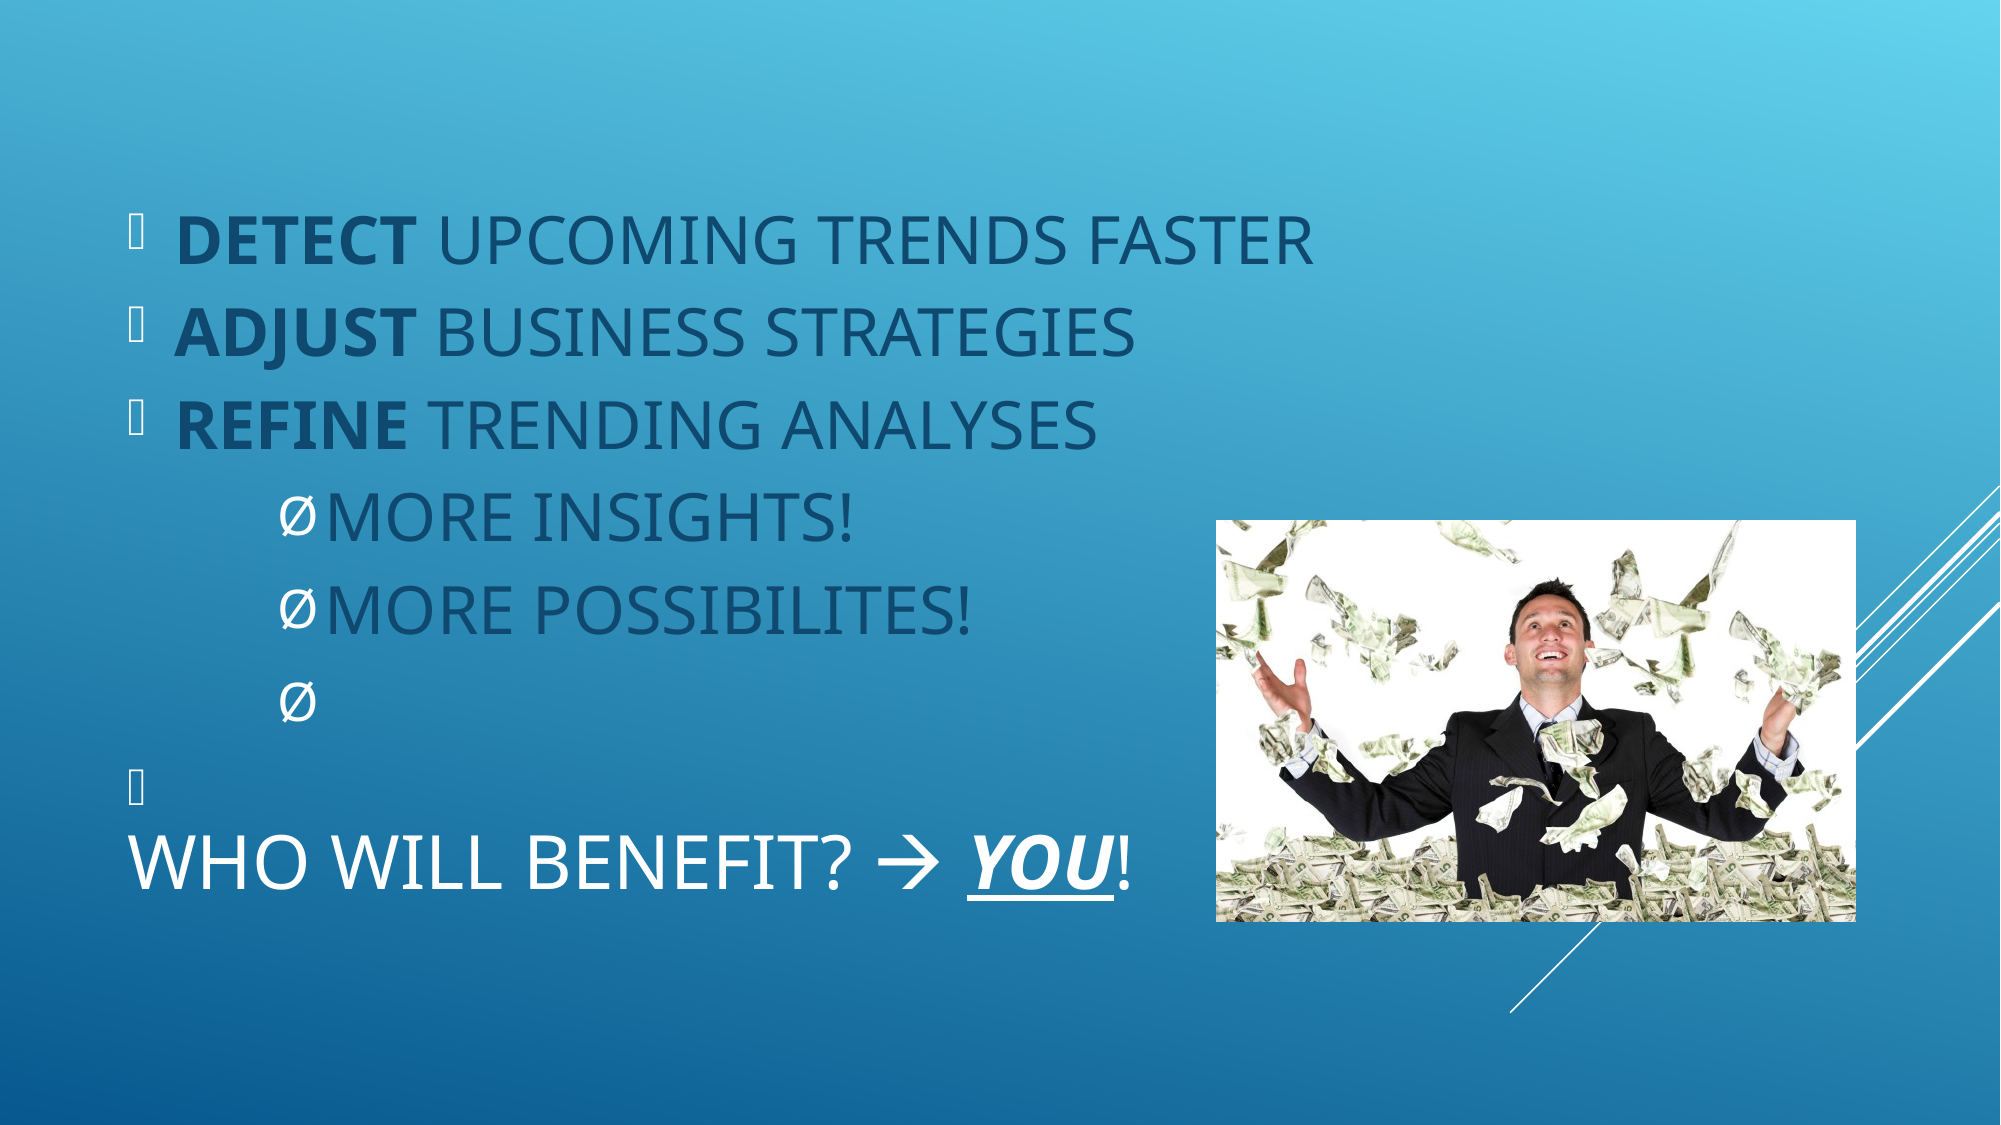

DETECT UPCOMING TRENDS FASTER
ADJUST BUSINESS STRATEGIES
REFINE TRENDING ANALYSES
MORE INSIGHTS!
MORE POSSIBILITES!
# Who Will Benefit?  YOU!